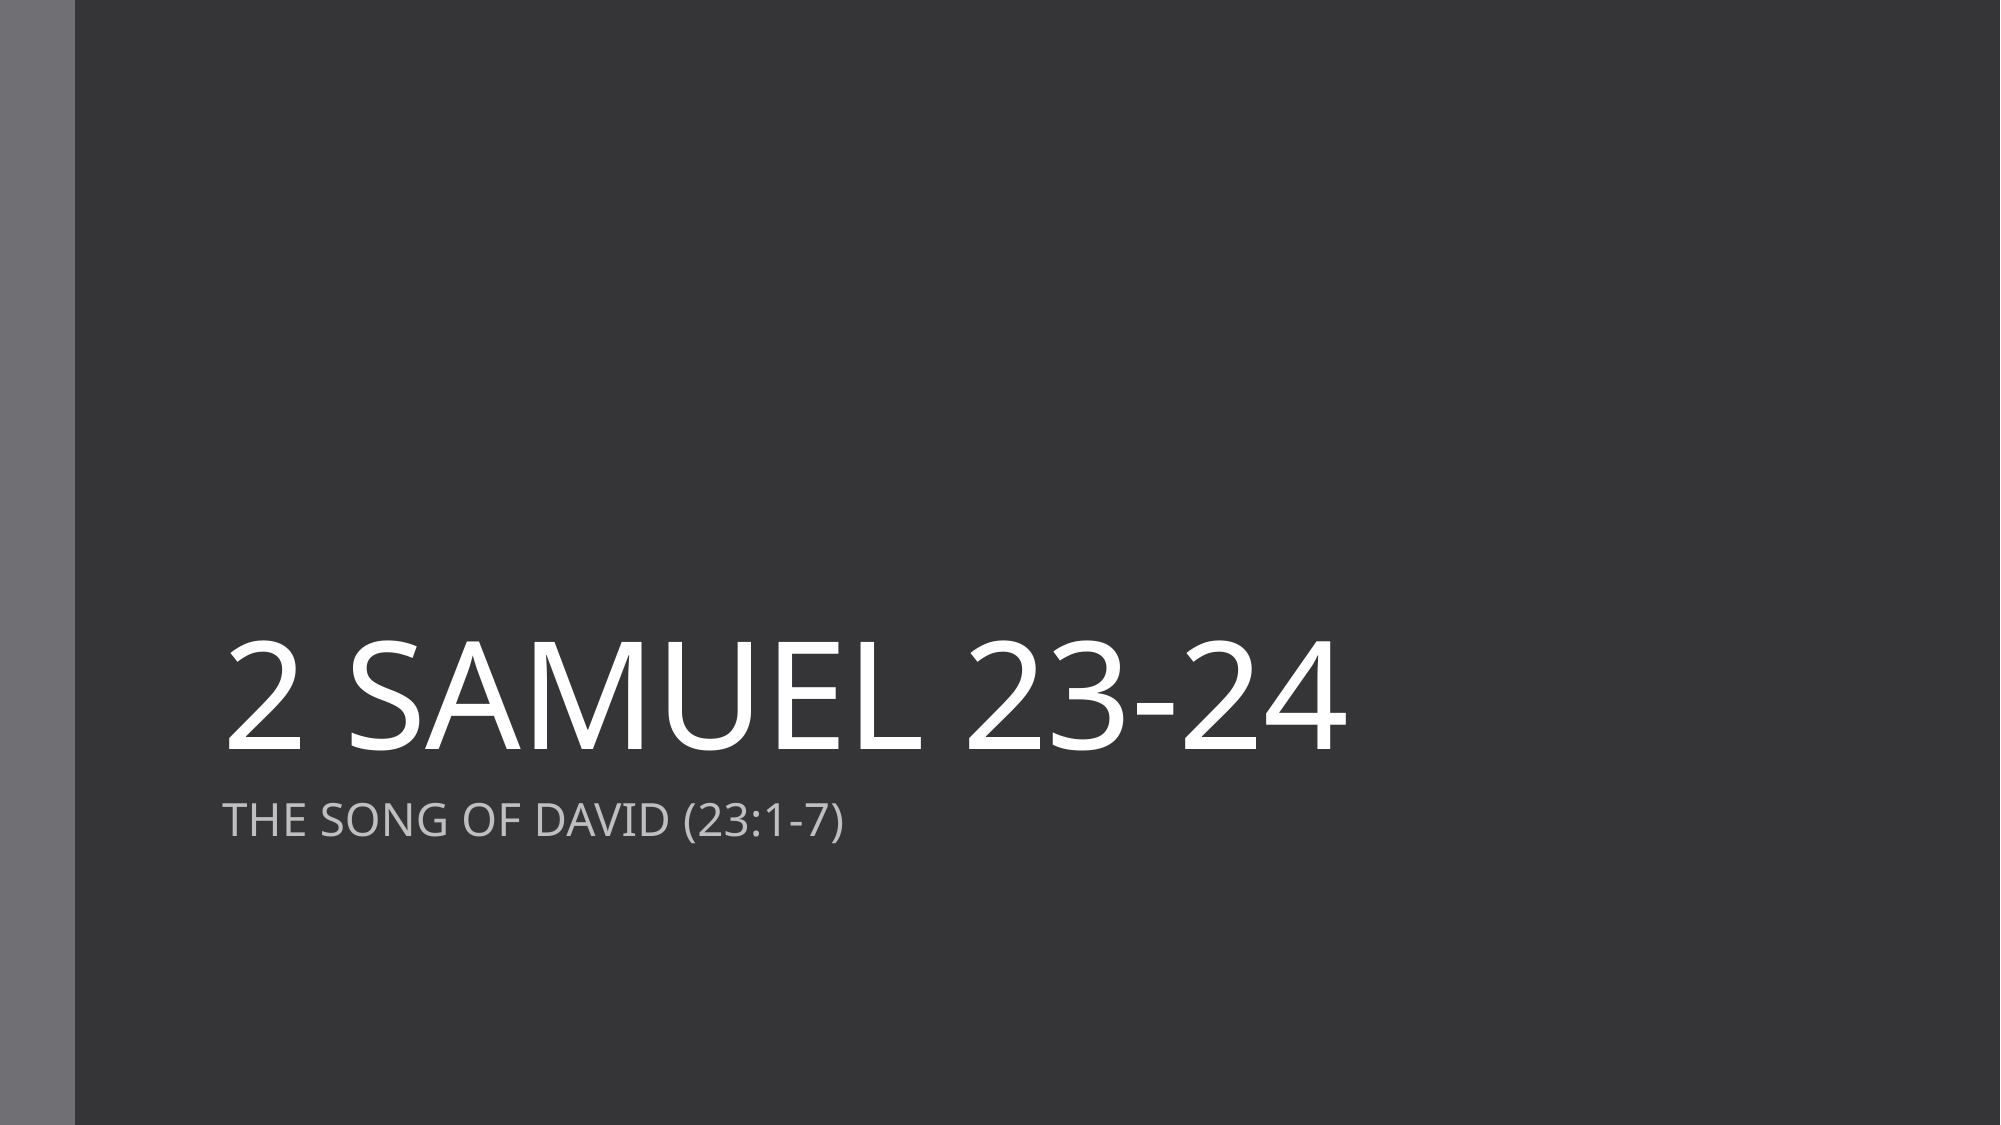

# 2 SAMUEL 23-24
THE SONG OF DAVID (23:1-7)